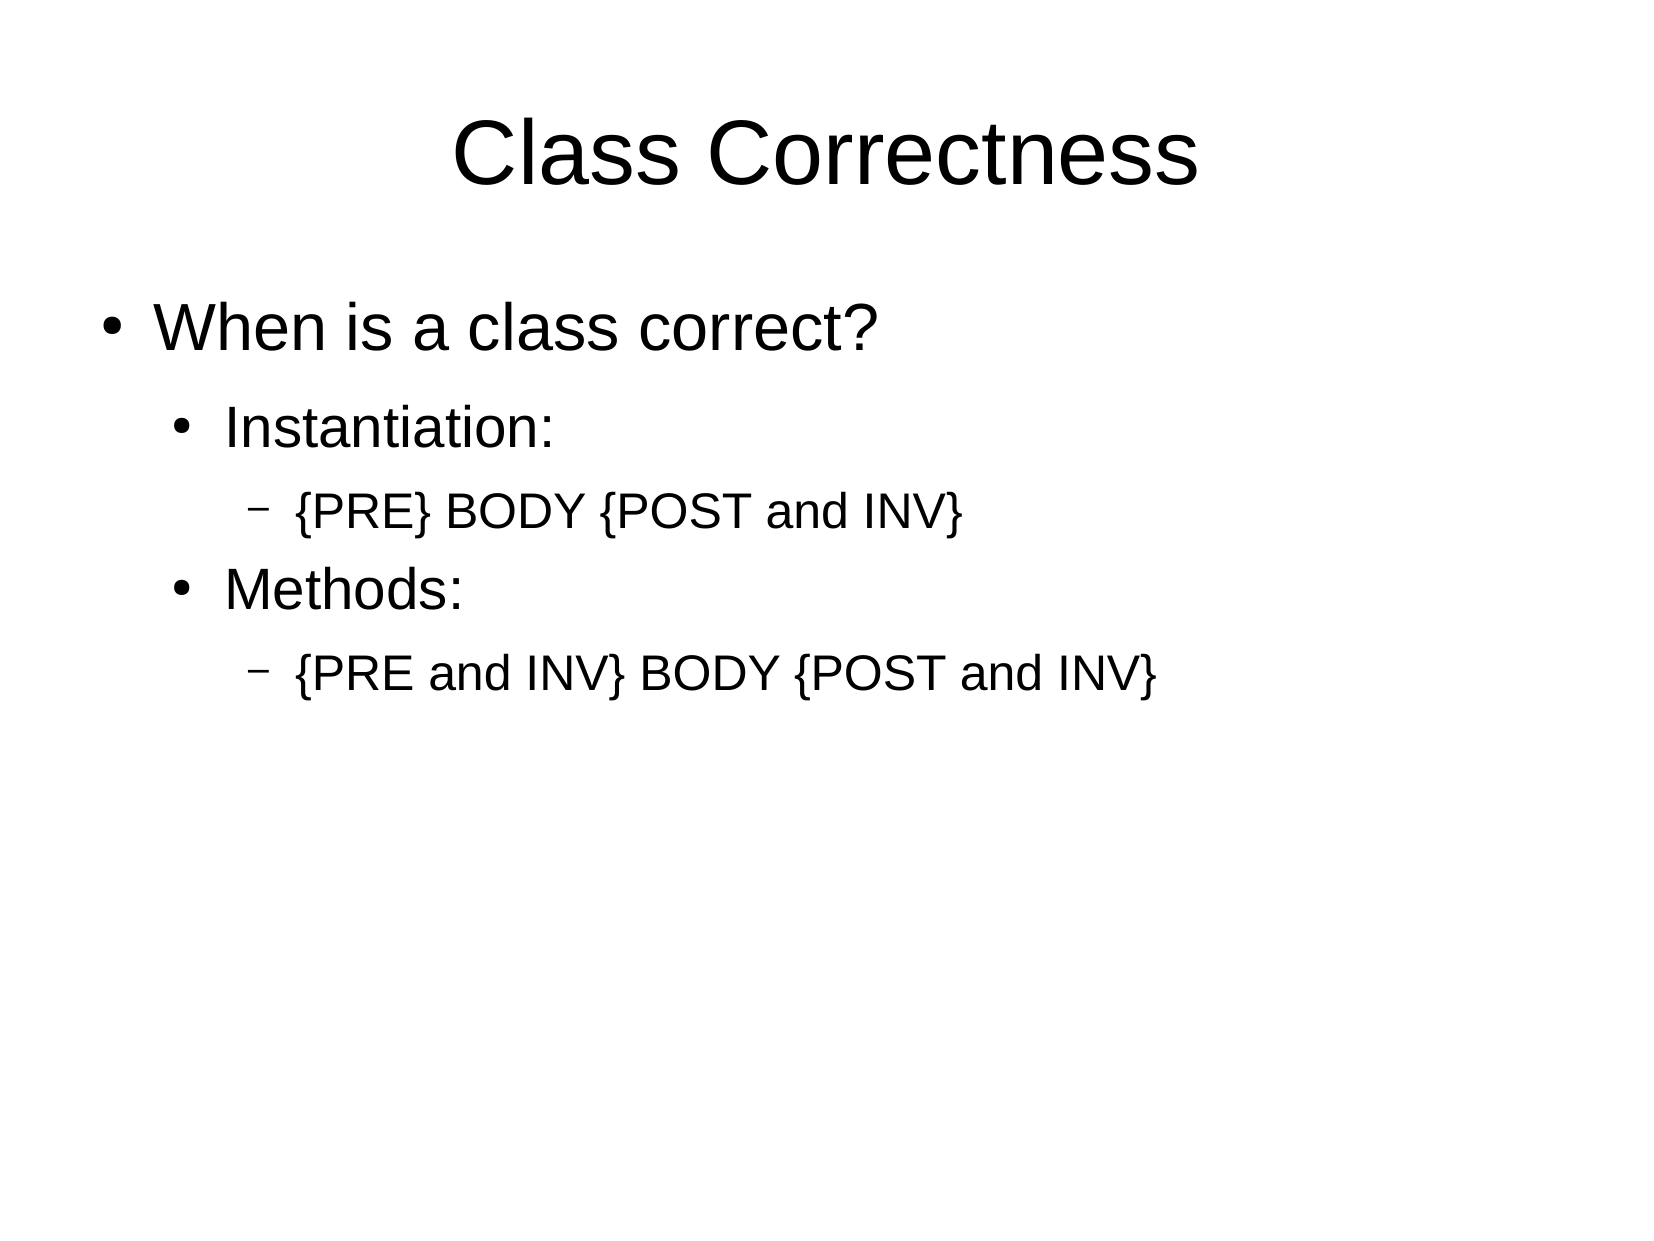

# Class Correctness
When is a class correct?
Instantiation:
{PRE} BODY {POST and INV}
Methods:
{PRE and INV} BODY {POST and INV}